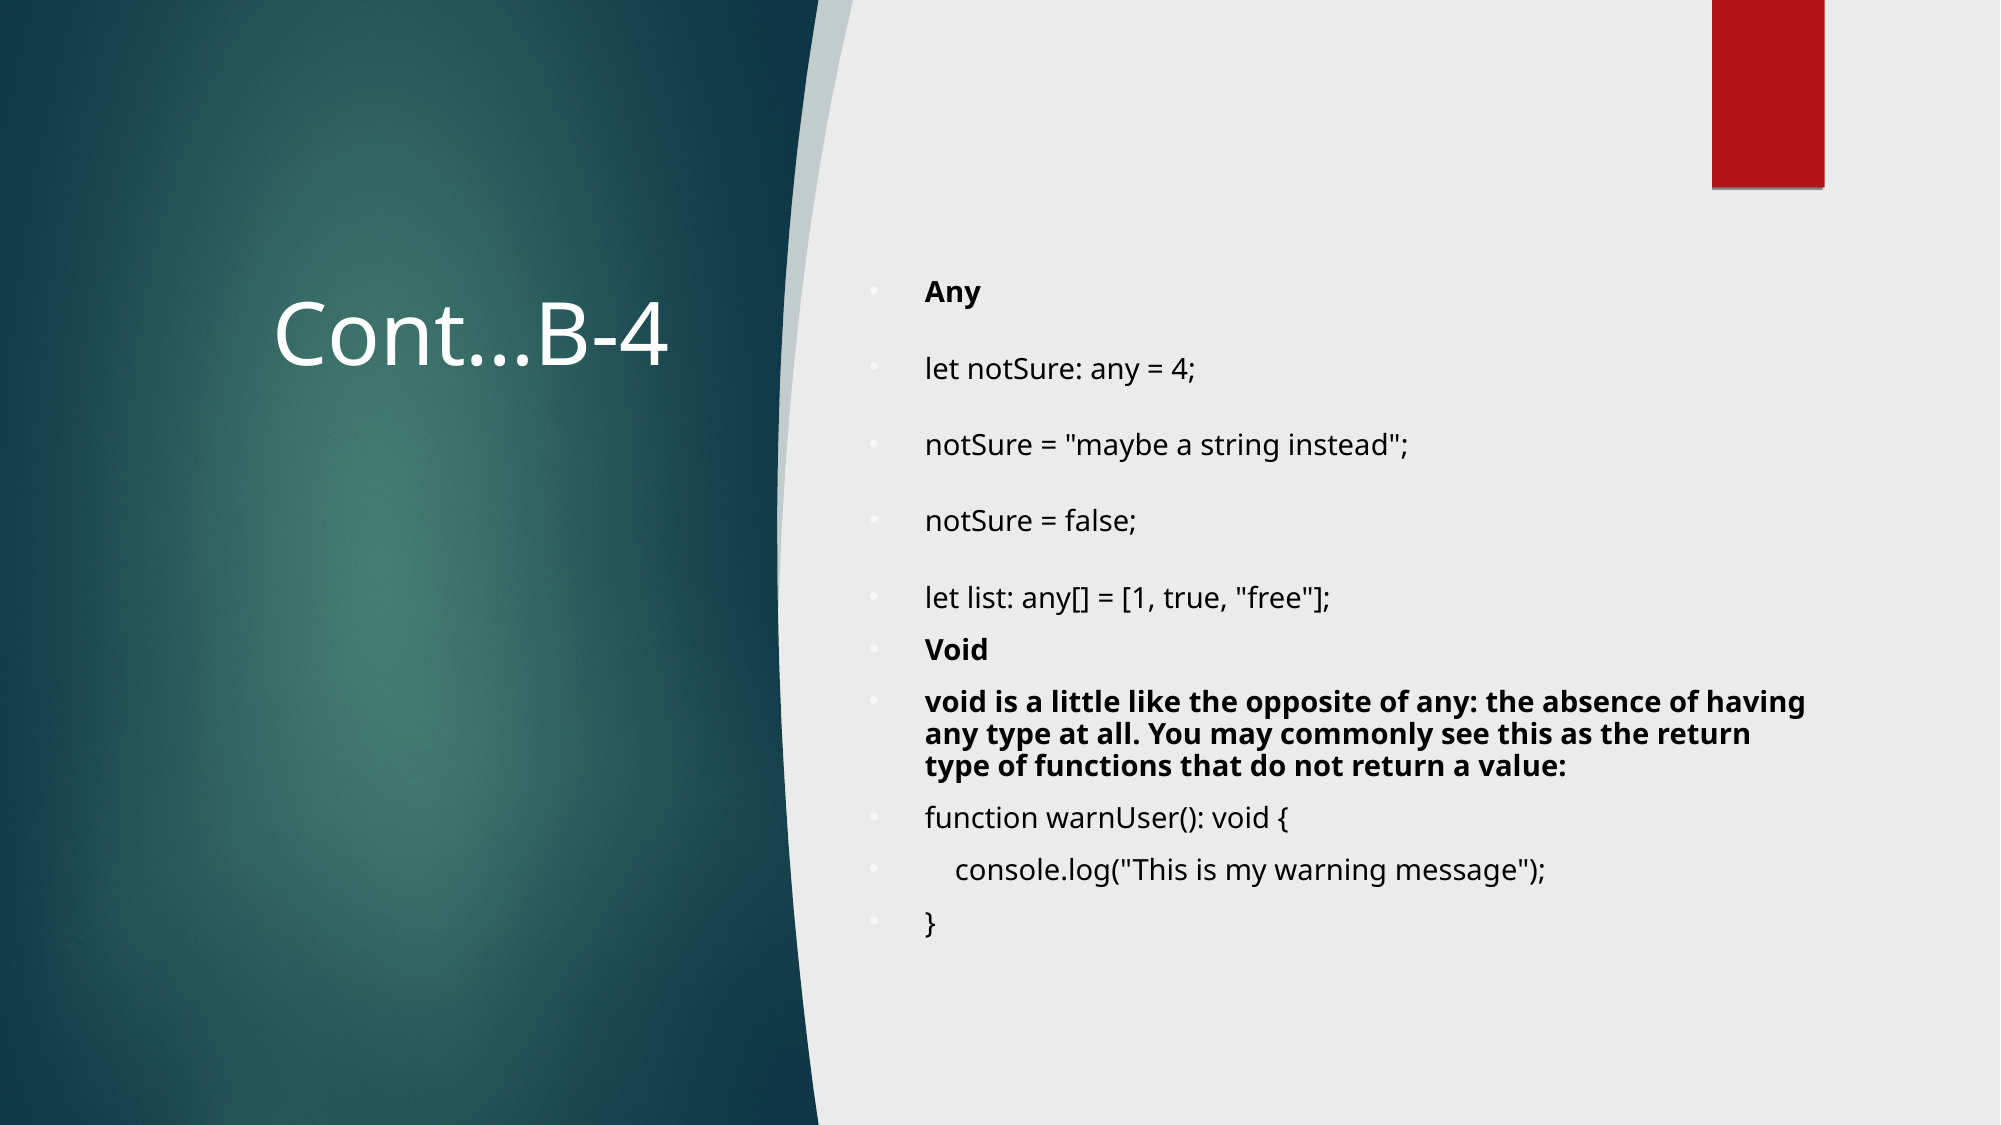

# Cont…B-4
Any
let notSure: any = 4;
notSure = "maybe a string instead";
notSure = false;
let list: any[] = [1, true, "free"];
Void
void is a little like the opposite of any: the absence of having any type at all. You may commonly see this as the return type of functions that do not return a value:
function warnUser(): void {
 console.log("This is my warning message");
}